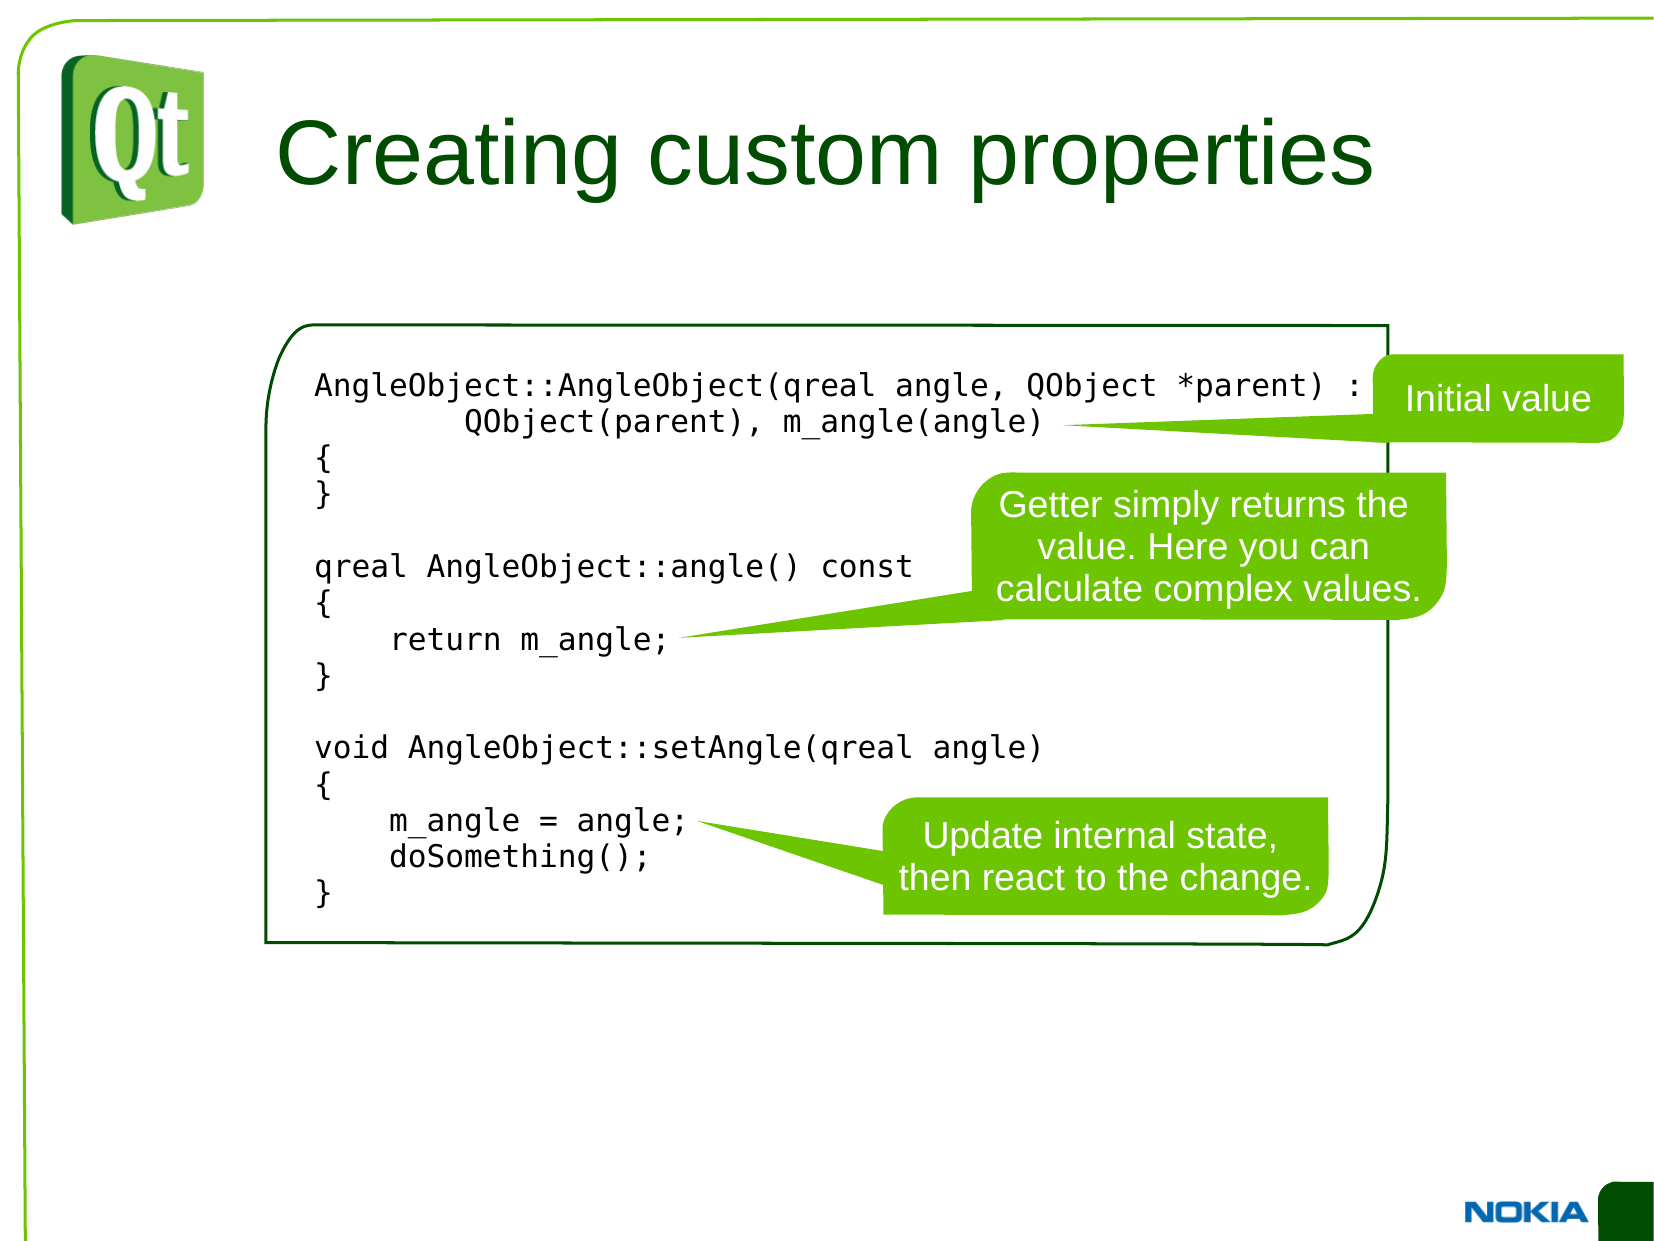

# Creating custom properties
Initial value
AngleObject::AngleObject(qreal angle, QObject *parent) :
 QObject(parent), m_angle(angle)
{
}
qreal AngleObject::angle() const
{
 return m_angle;
}
void AngleObject::setAngle(qreal angle)
{
 m_angle = angle;
 doSomething();
}
Getter simply returns the
value. Here you can
calculate complex values.
Update internal state,
then react to the change.